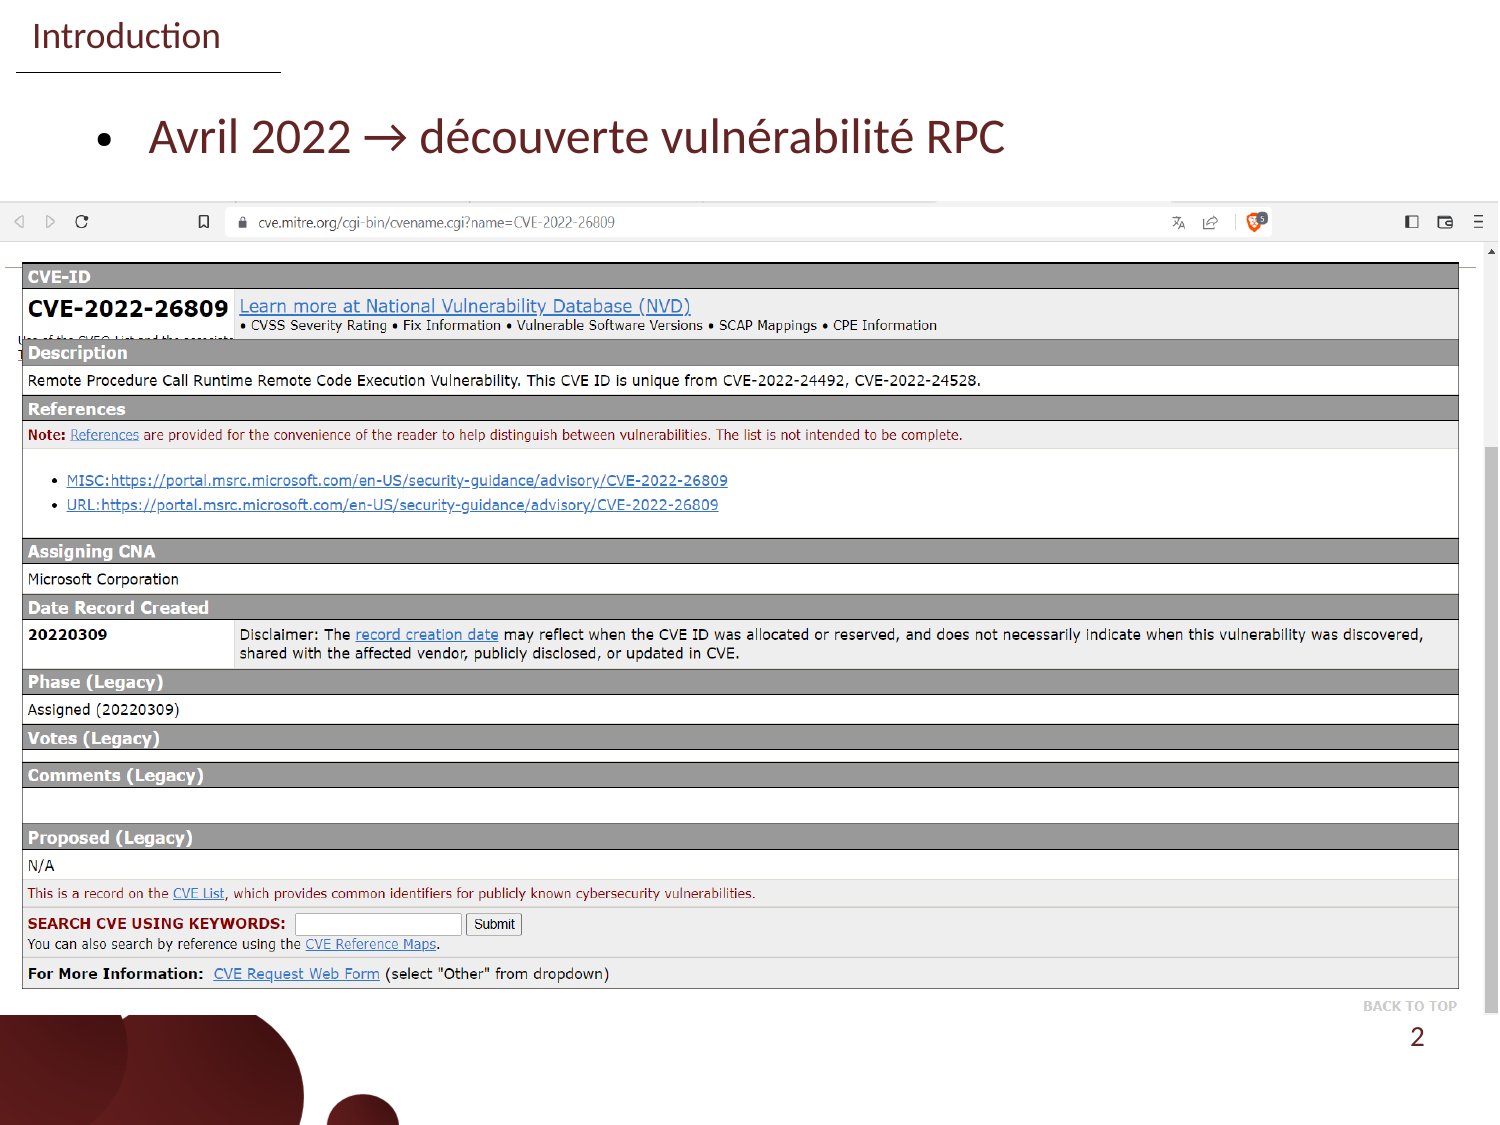

Introduction
# Avril 2022 → découverte vulnérabilité RPC
2